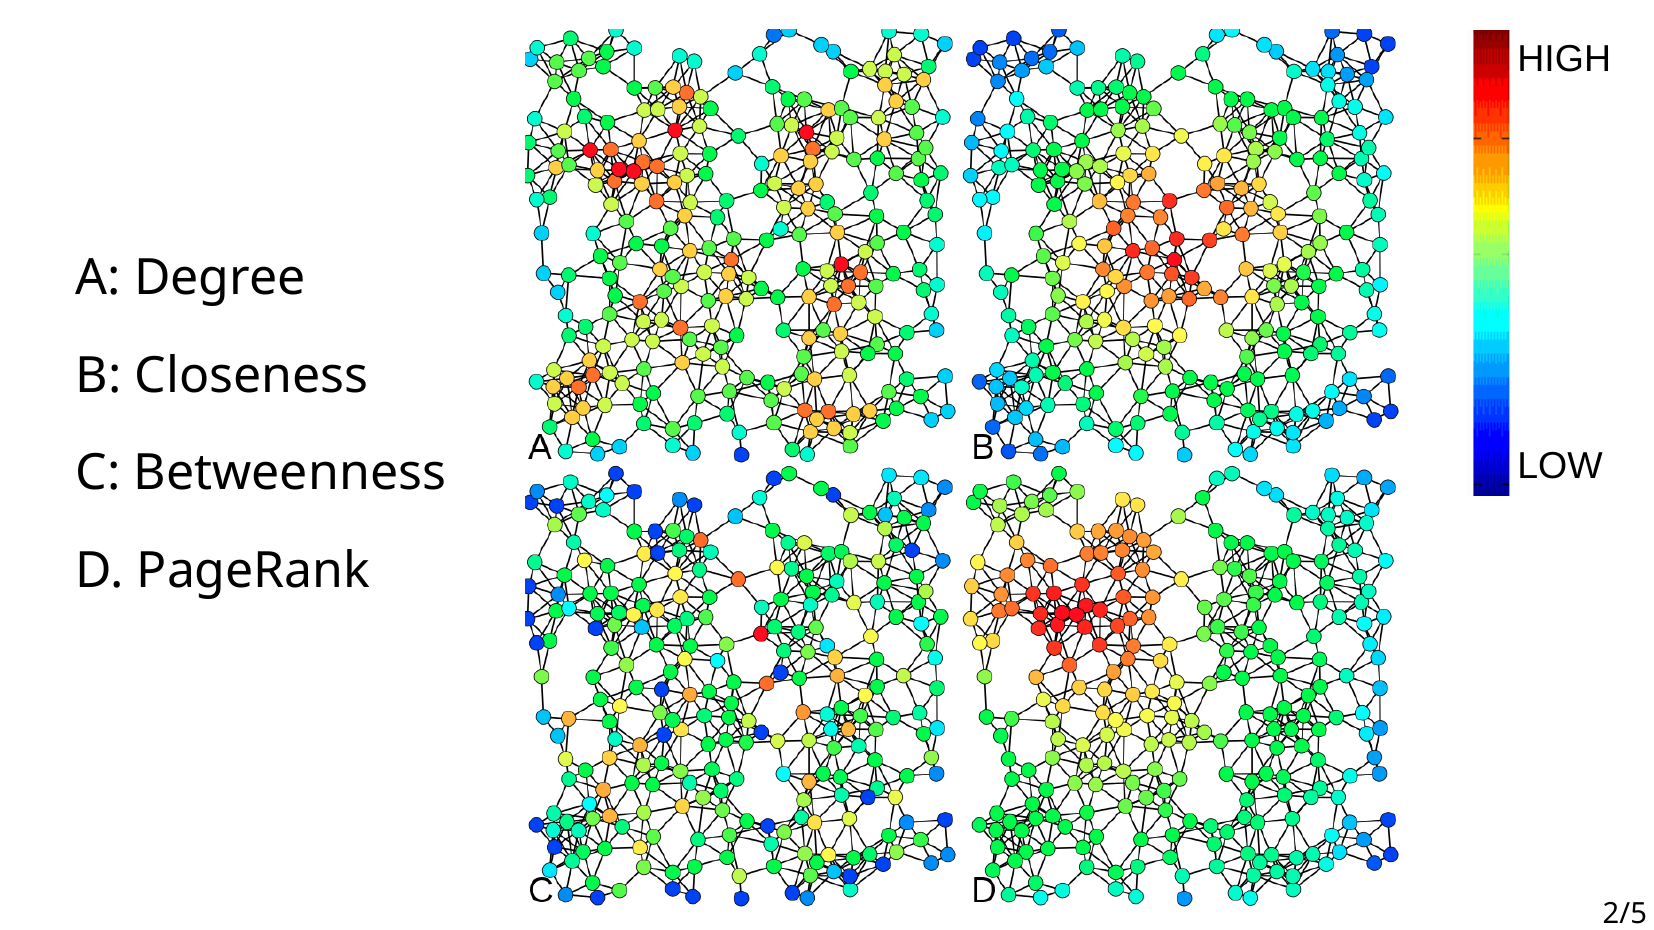

HIGH
# A: Degree
B: Closeness
C: Betweenness
D. PageRank
LOW
2